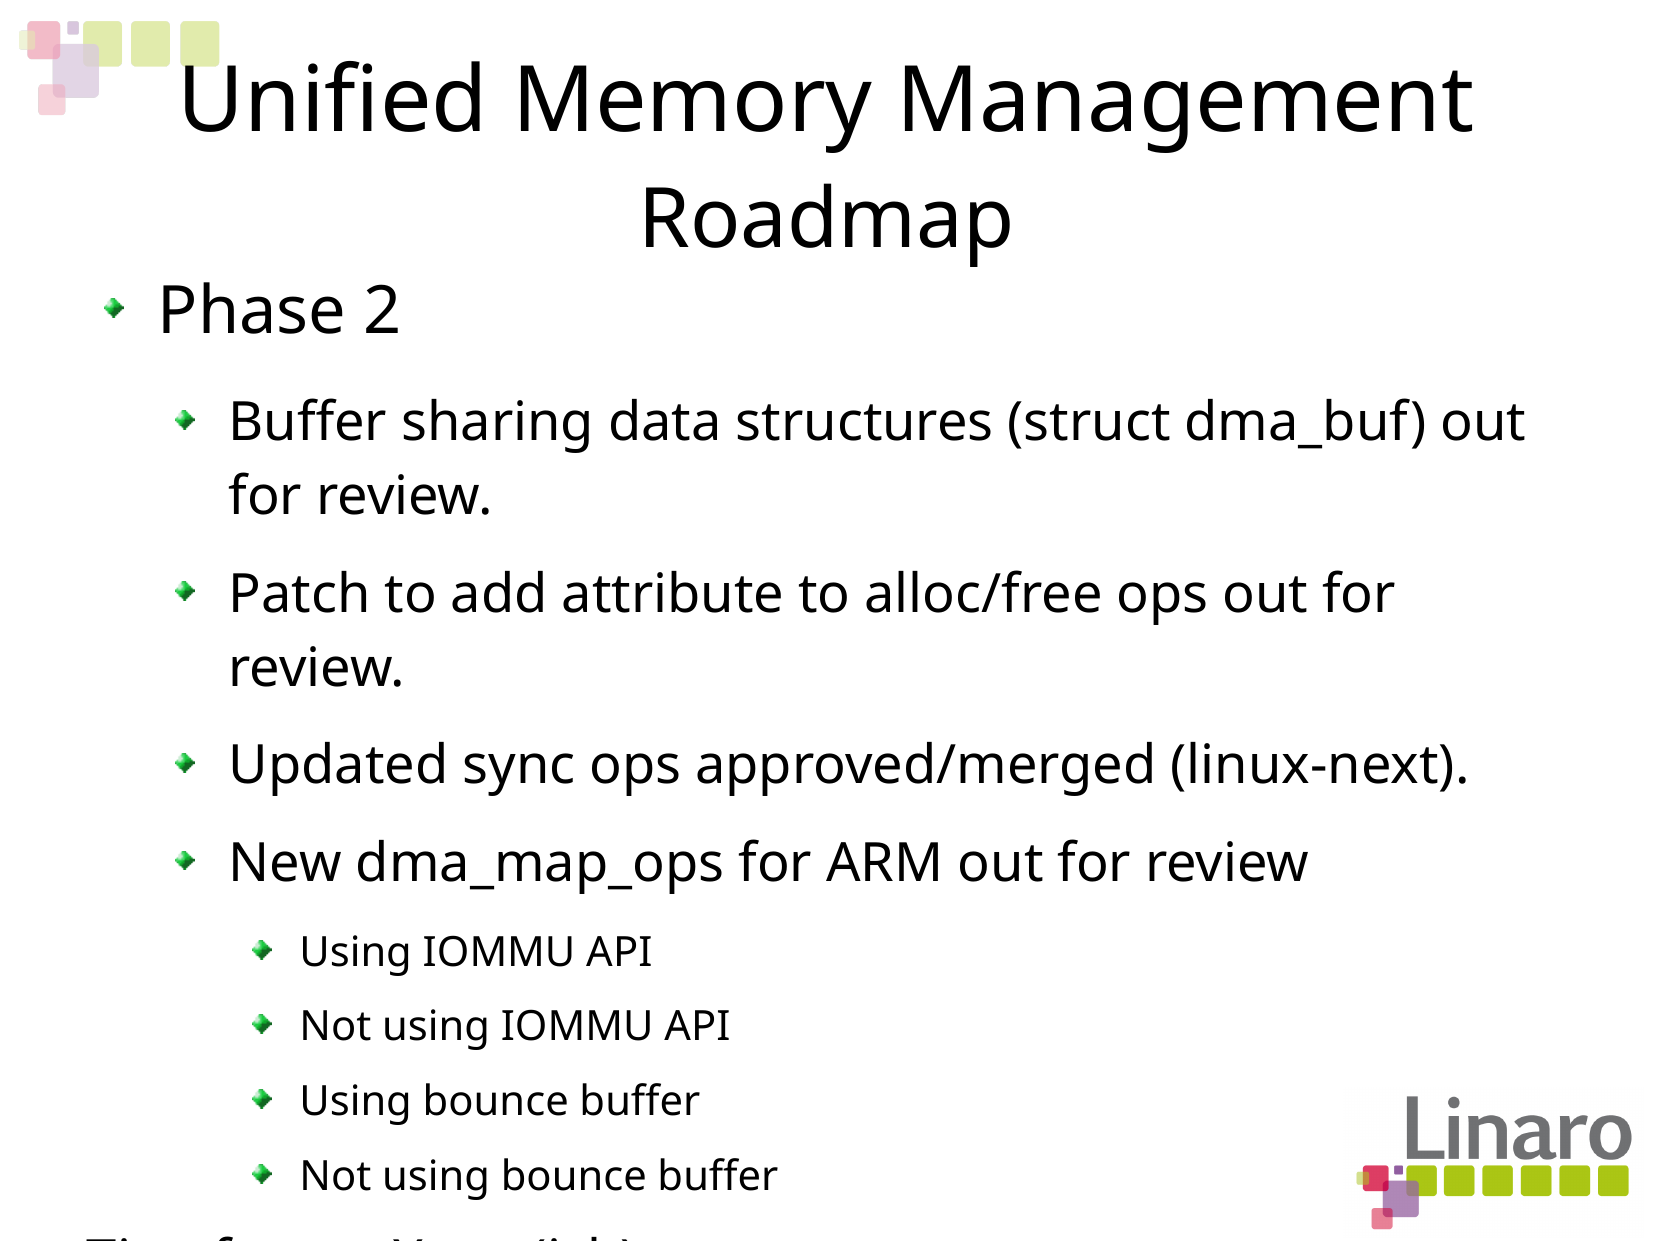

# Unified Memory Management Roadmap
Phase 2
Buffer sharing data structures (struct dma_buf) out for review.
Patch to add attribute to alloc/free ops out for review.
Updated sync ops approved/merged (linux-next).
New dma_map_ops for ARM out for review
Using IOMMU API
Not using IOMMU API
Using bounce buffer
Not using bounce buffer
Timeframe: Xmas(ish)